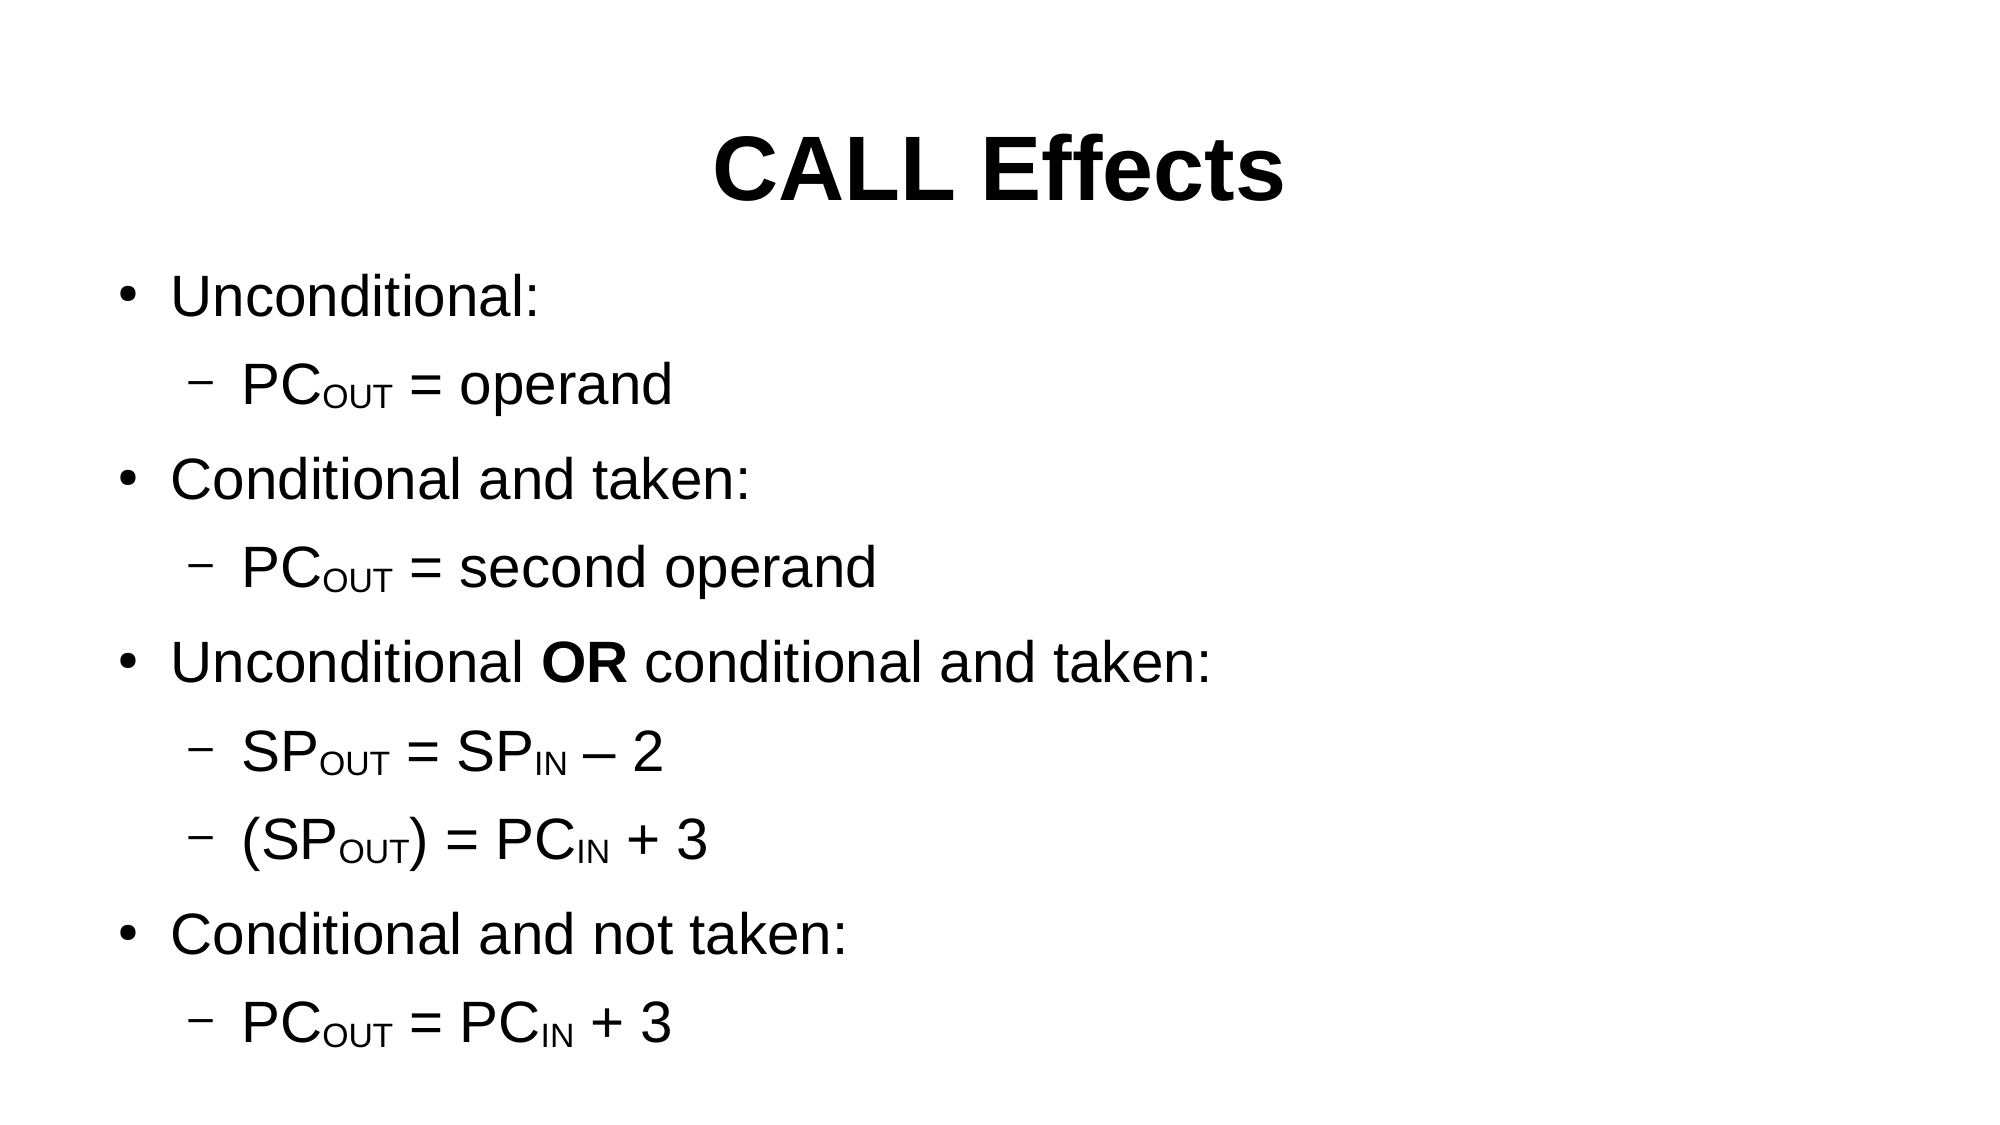

# CALL Effects
Unconditional:
PCOUT = operand
Conditional and taken:
PCOUT = second operand
Unconditional OR conditional and taken:
SPOUT = SPIN – 2
(SPOUT) = PCIN + 3
Conditional and not taken:
PCOUT = PCIN + 3